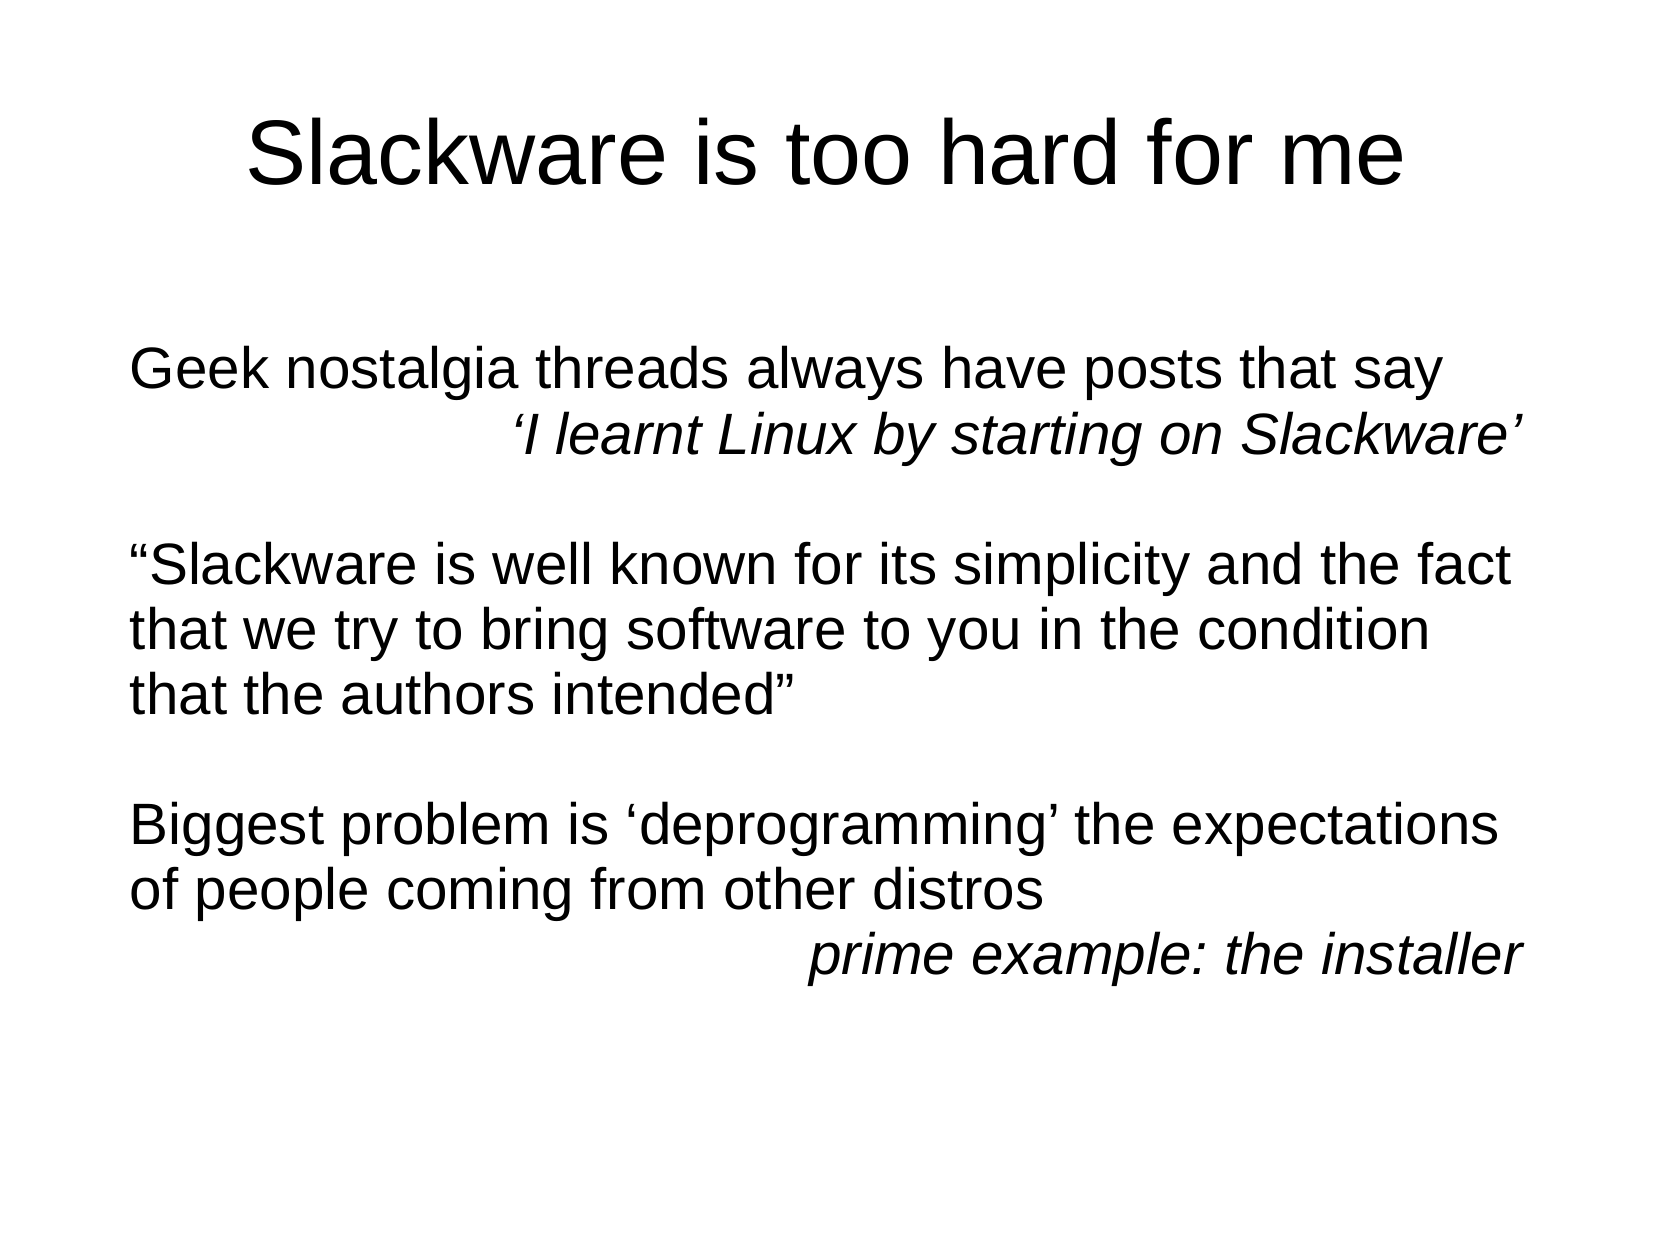

# Slackware is too hard for me
Geek nostalgia threads always have posts that say
‘I learnt Linux by starting on Slackware’
“Slackware is well known for its simplicity and the fact that we try to bring software to you in the condition that the authors intended”
Biggest problem is ‘deprogramming’ the expectations of people coming from other distros
prime example: the installer